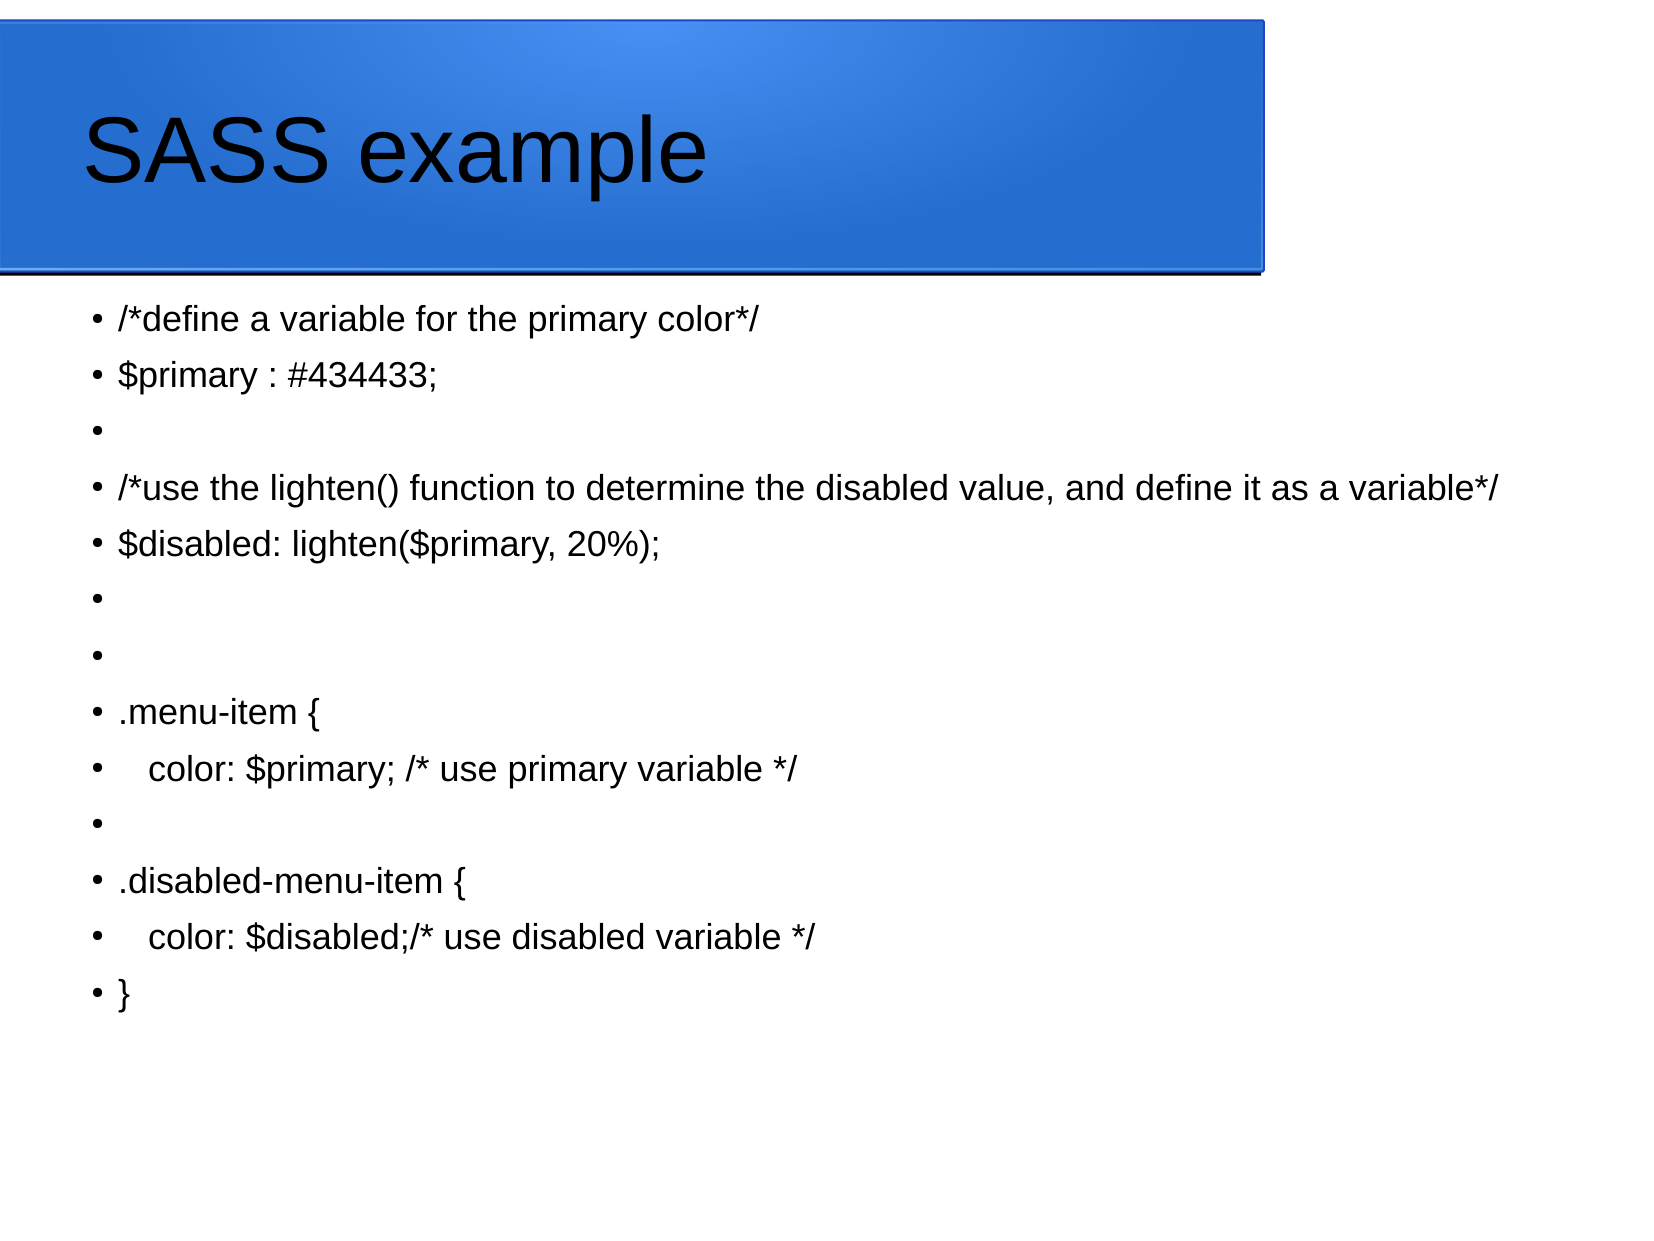

# SASS example
/*define a variable for the primary color*/
$primary : #434433;
/*use the lighten() function to determine the disabled value, and define it as a variable*/
$disabled: lighten($primary, 20%);
.menu-item {
 color: $primary; /* use primary variable */
.disabled-menu-item {
 color: $disabled;/* use disabled variable */
}